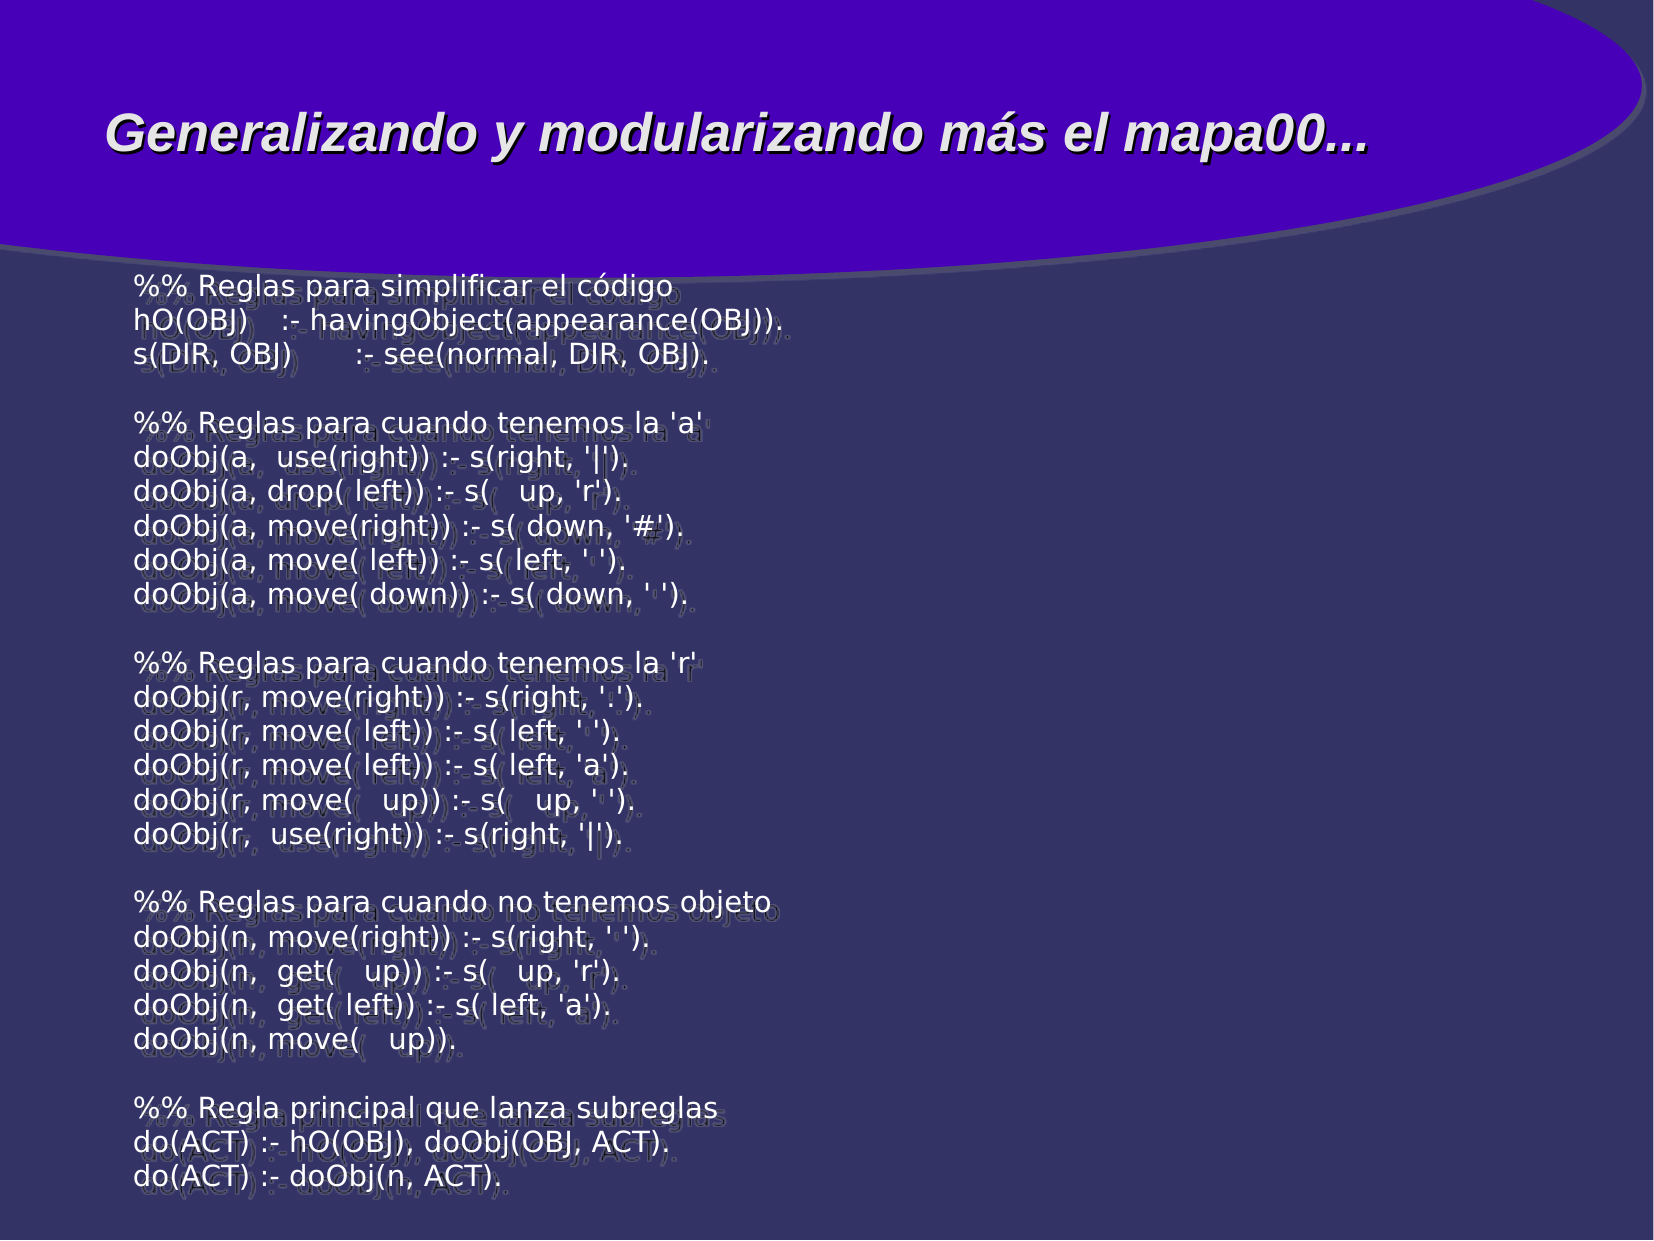

%% Reglas para simplificar el código
hO(OBJ) 	:- havingObject(appearance(OBJ)).
s(DIR, OBJ)	:- see(normal, DIR, OBJ).
%% Reglas para cuando tenemos la 'a'
doObj(a, use(right)) :- s(right, '|').
doObj(a, drop( left)) :- s( up, 'r').
doObj(a, move(right)) :- s( down, '#').
doObj(a, move( left)) :- s( left, ' ').
doObj(a, move( down)) :- s( down, ' ').
%% Reglas para cuando tenemos la 'r'
doObj(r, move(right)) :- s(right, '.').
doObj(r, move( left)) :- s( left, ' ').
doObj(r, move( left)) :- s( left, 'a').
doObj(r, move( up)) :- s( up, ' ').
doObj(r, use(right)) :- s(right, '|').
%% Reglas para cuando no tenemos objeto
doObj(n, move(right)) :- s(right, ' ').
doObj(n, get( up)) :- s( up, 'r').
doObj(n, get( left)) :- s( left, 'a').
doObj(n, move( up)).
%% Regla principal que lanza subreglas
do(ACT) :- hO(OBJ), doObj(OBJ, ACT).
do(ACT) :- doObj(n, ACT).
# Generalizando y modularizando más el mapa00...